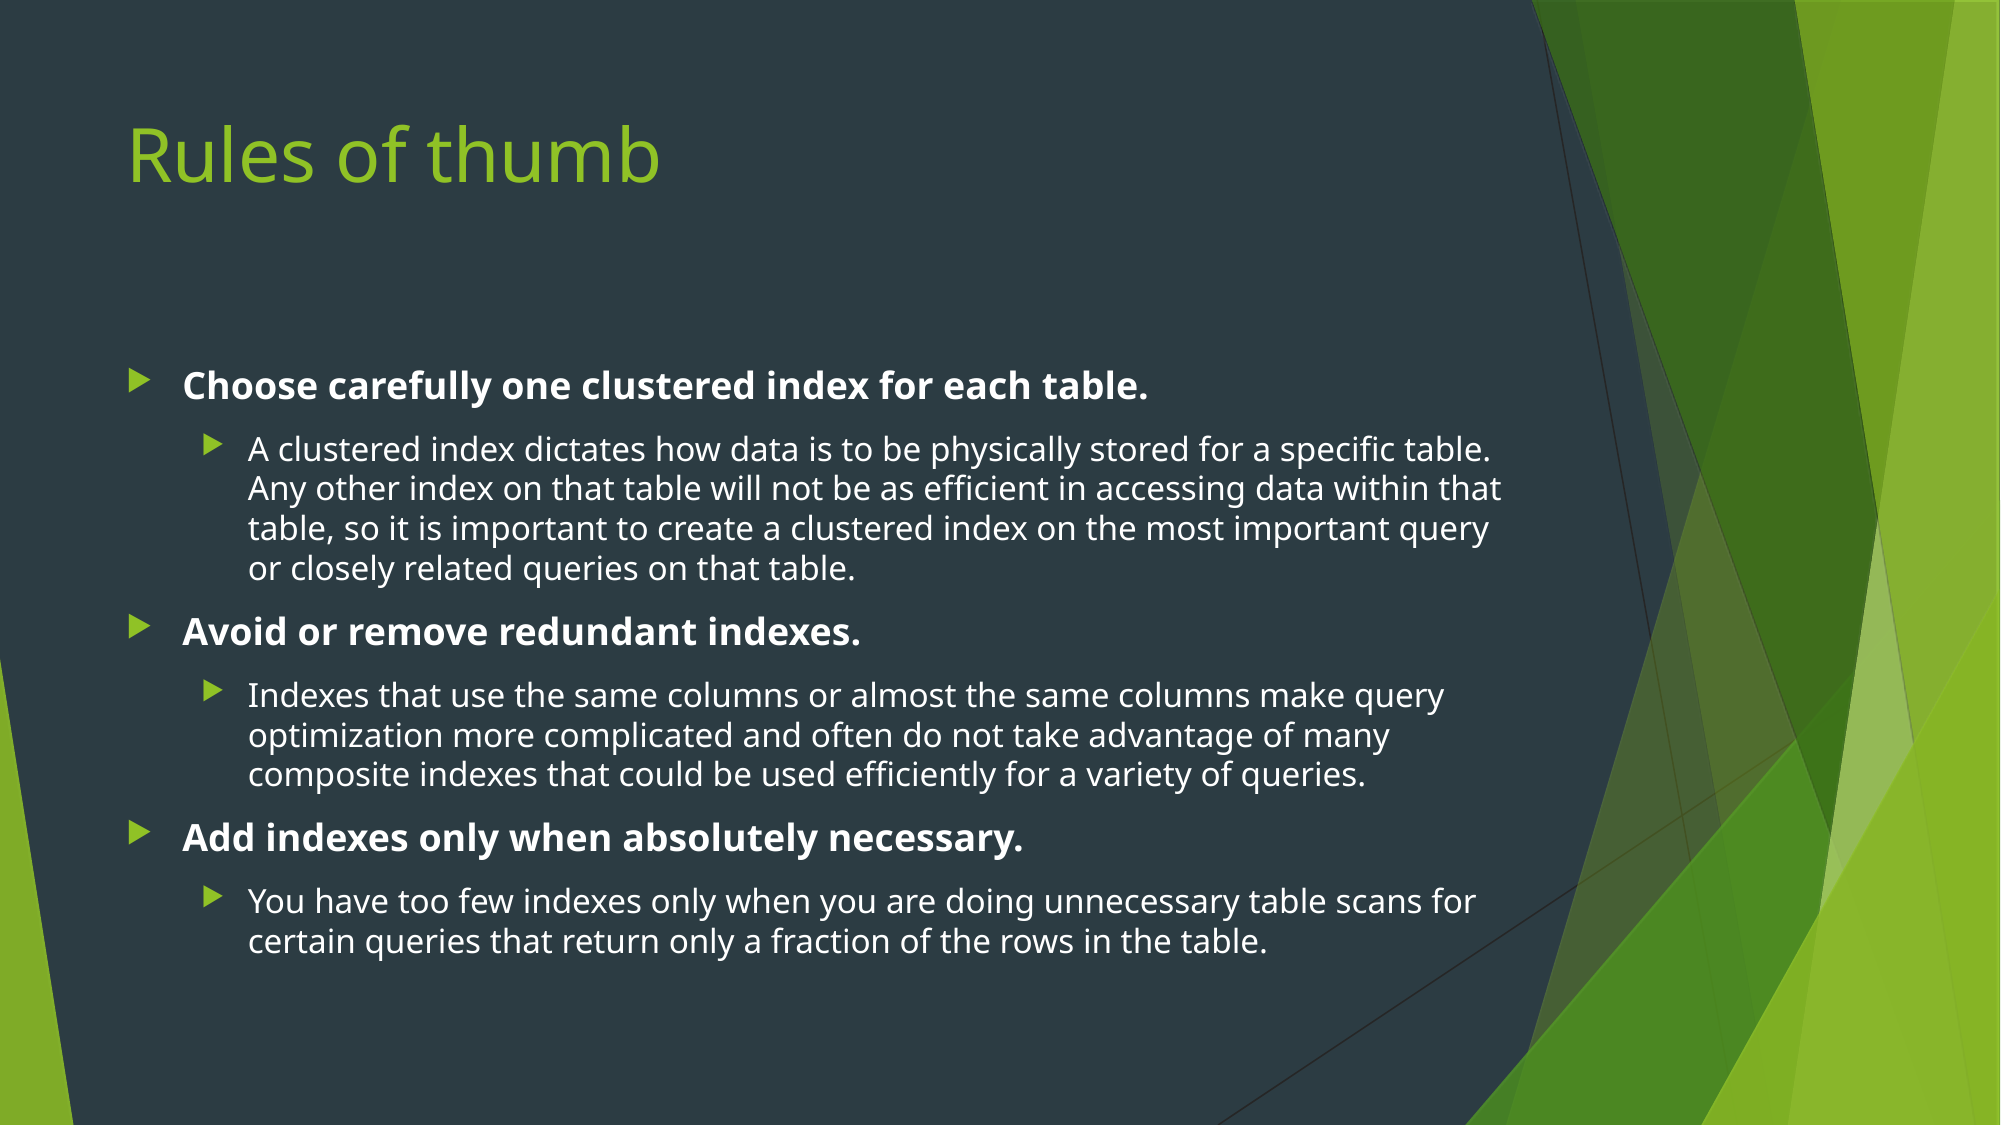

# Rules of thumb
Choose carefully one clustered index for each table.
A clustered index dictates how data is to be physically stored for a specific table. Any other index on that table will not be as efficient in accessing data within that table, so it is important to create a clustered index on the most important query or closely related queries on that table.
Avoid or remove redundant indexes.
Indexes that use the same columns or almost the same columns make query optimization more complicated and often do not take advantage of many composite indexes that could be used efficiently for a variety of queries.
Add indexes only when absolutely necessary.
You have too few indexes only when you are doing unnecessary table scans for certain queries that return only a fraction of the rows in the table.